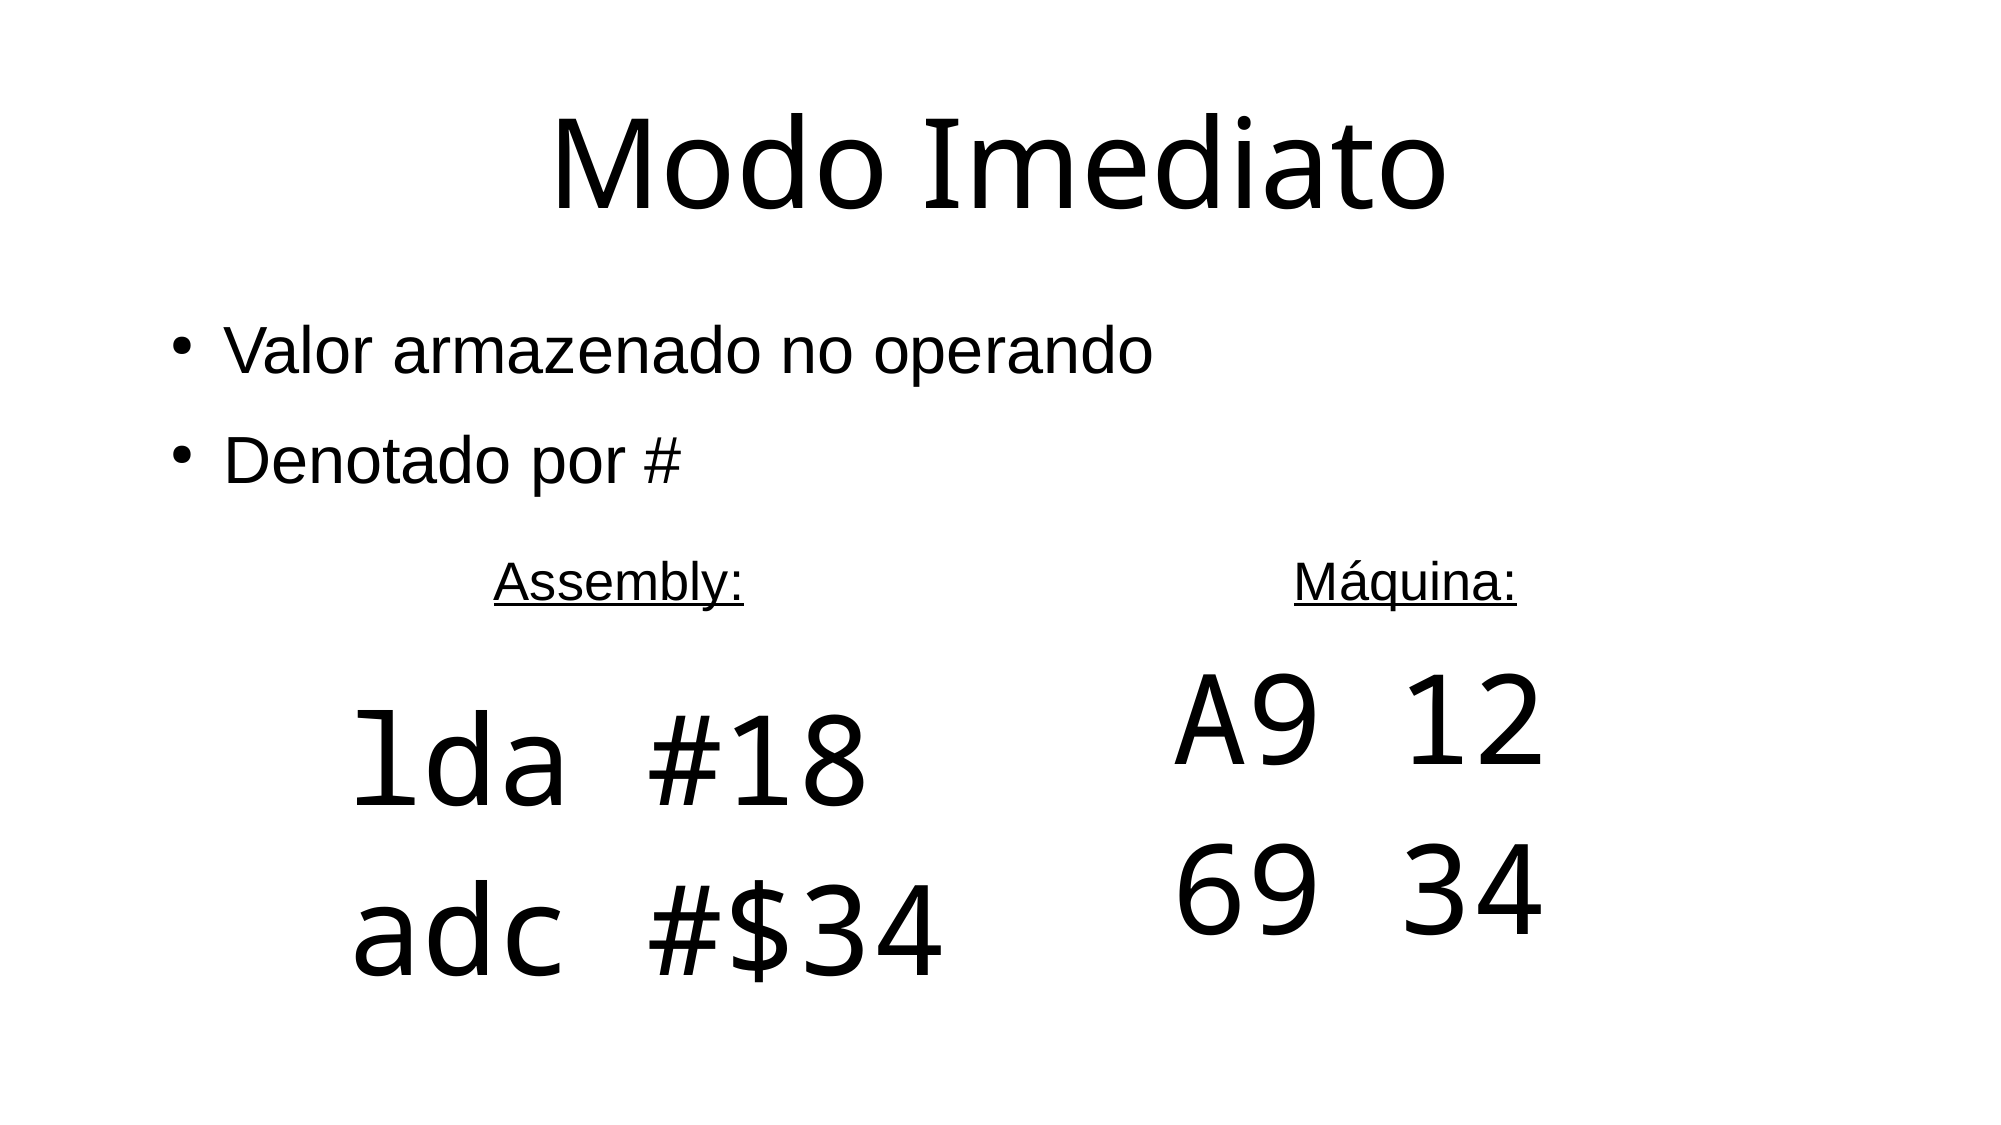

Modo Imediato
# Valor armazenado no operando
Denotado por #
Assembly:
Máquina:
A9 12
69 34
lda #18
adc #$34